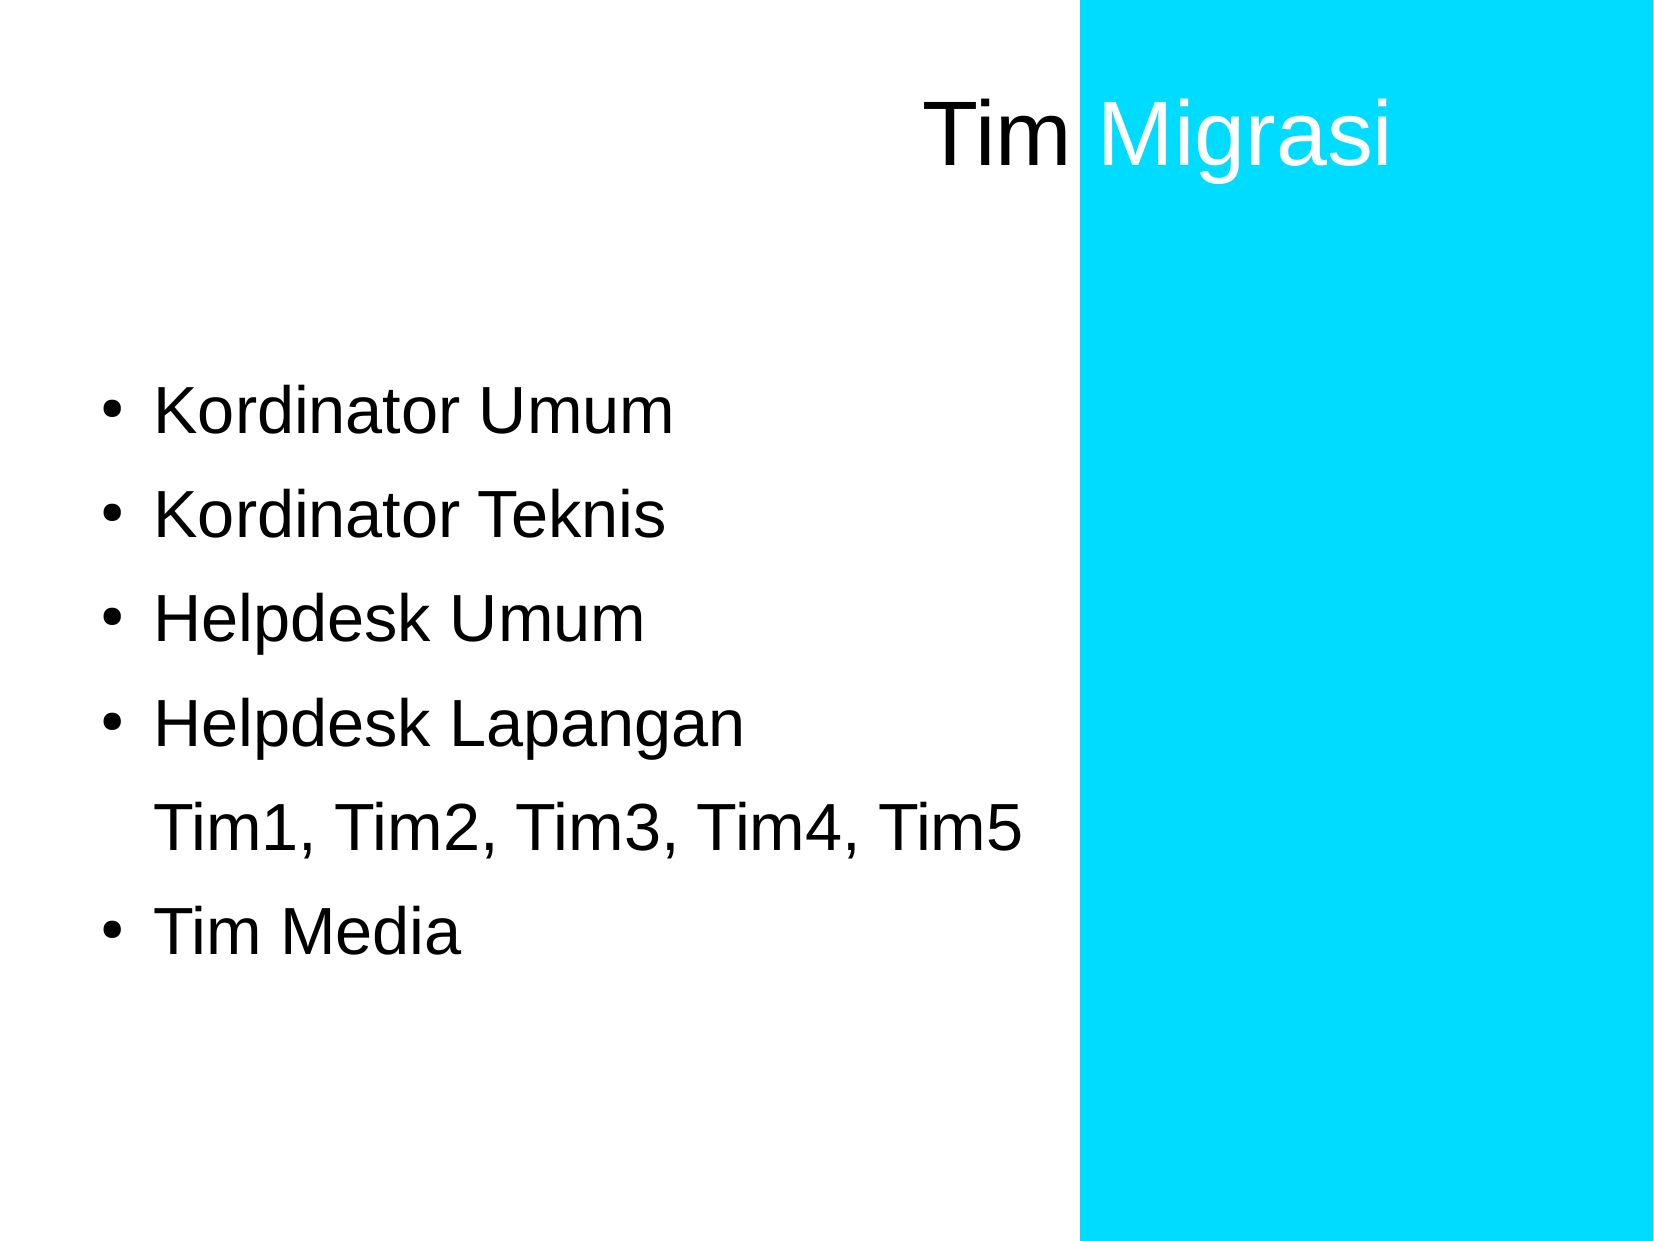

# Tim Migrasi
Kordinator Umum
Kordinator Teknis
Helpdesk Umum
Helpdesk Lapangan
Tim1, Tim2, Tim3, Tim4, Tim5
Tim Media